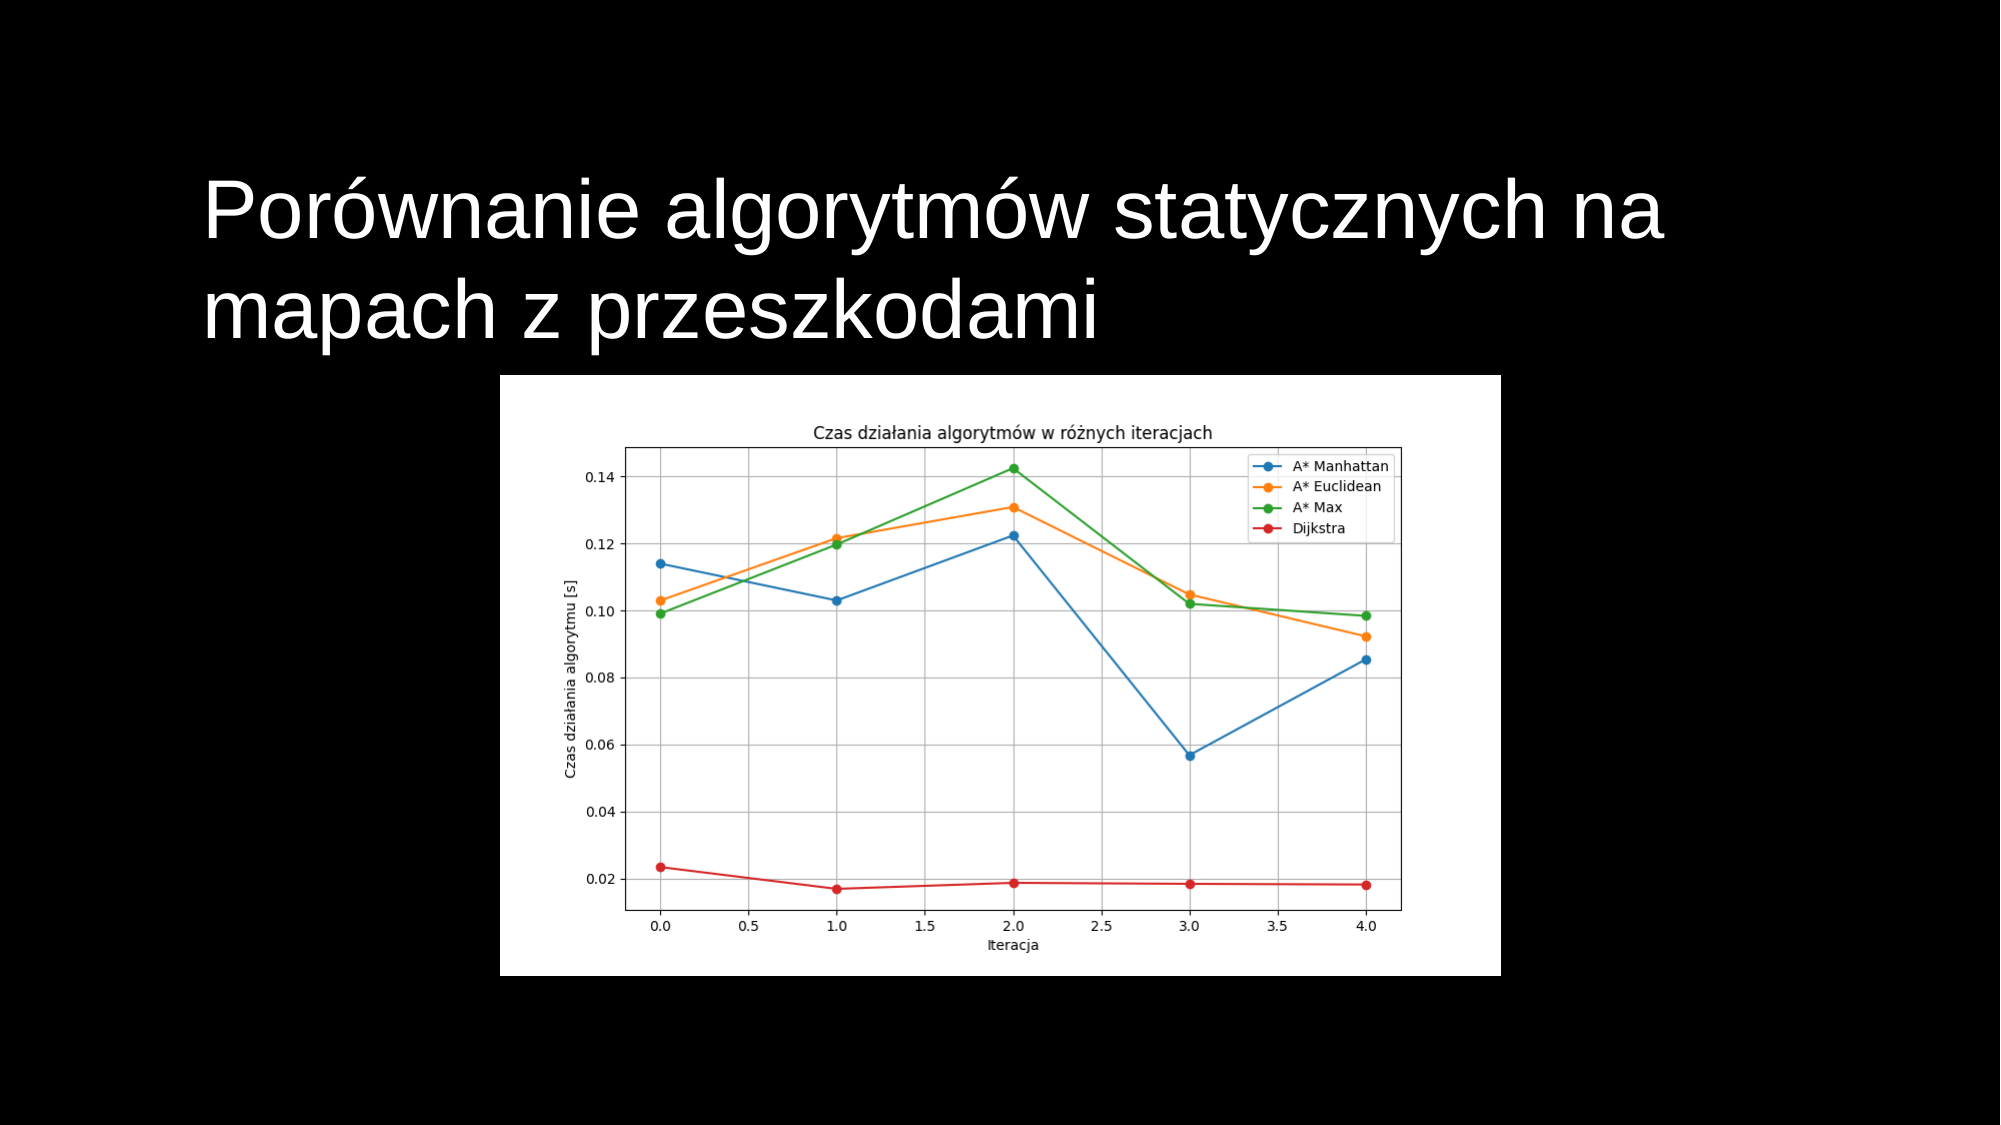

# Porównanie algorytmów statycznych na mapach z przeszkodami